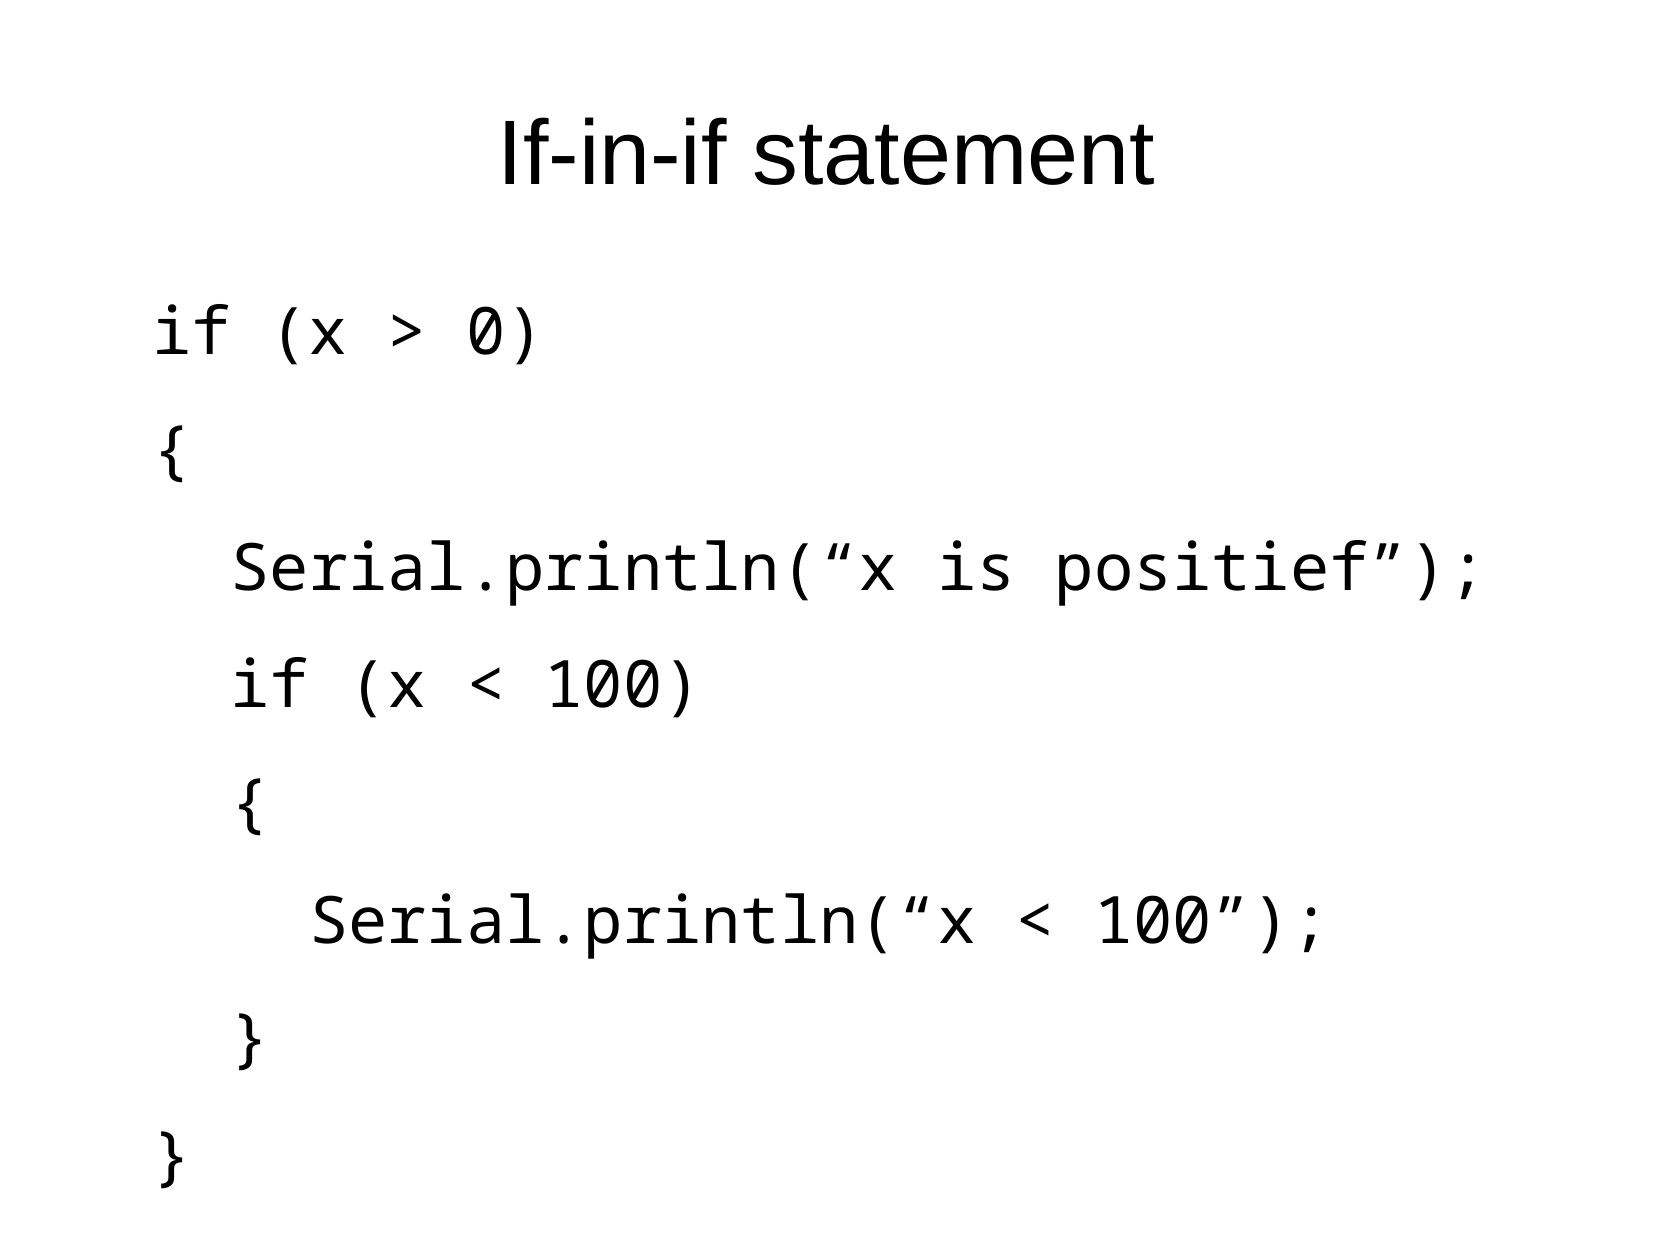

# If-in-if statement
if (x > 0)
{
 Serial.println(“x is positief”);
 if (x < 100)
 {
 Serial.println(“x < 100”);
 }
}